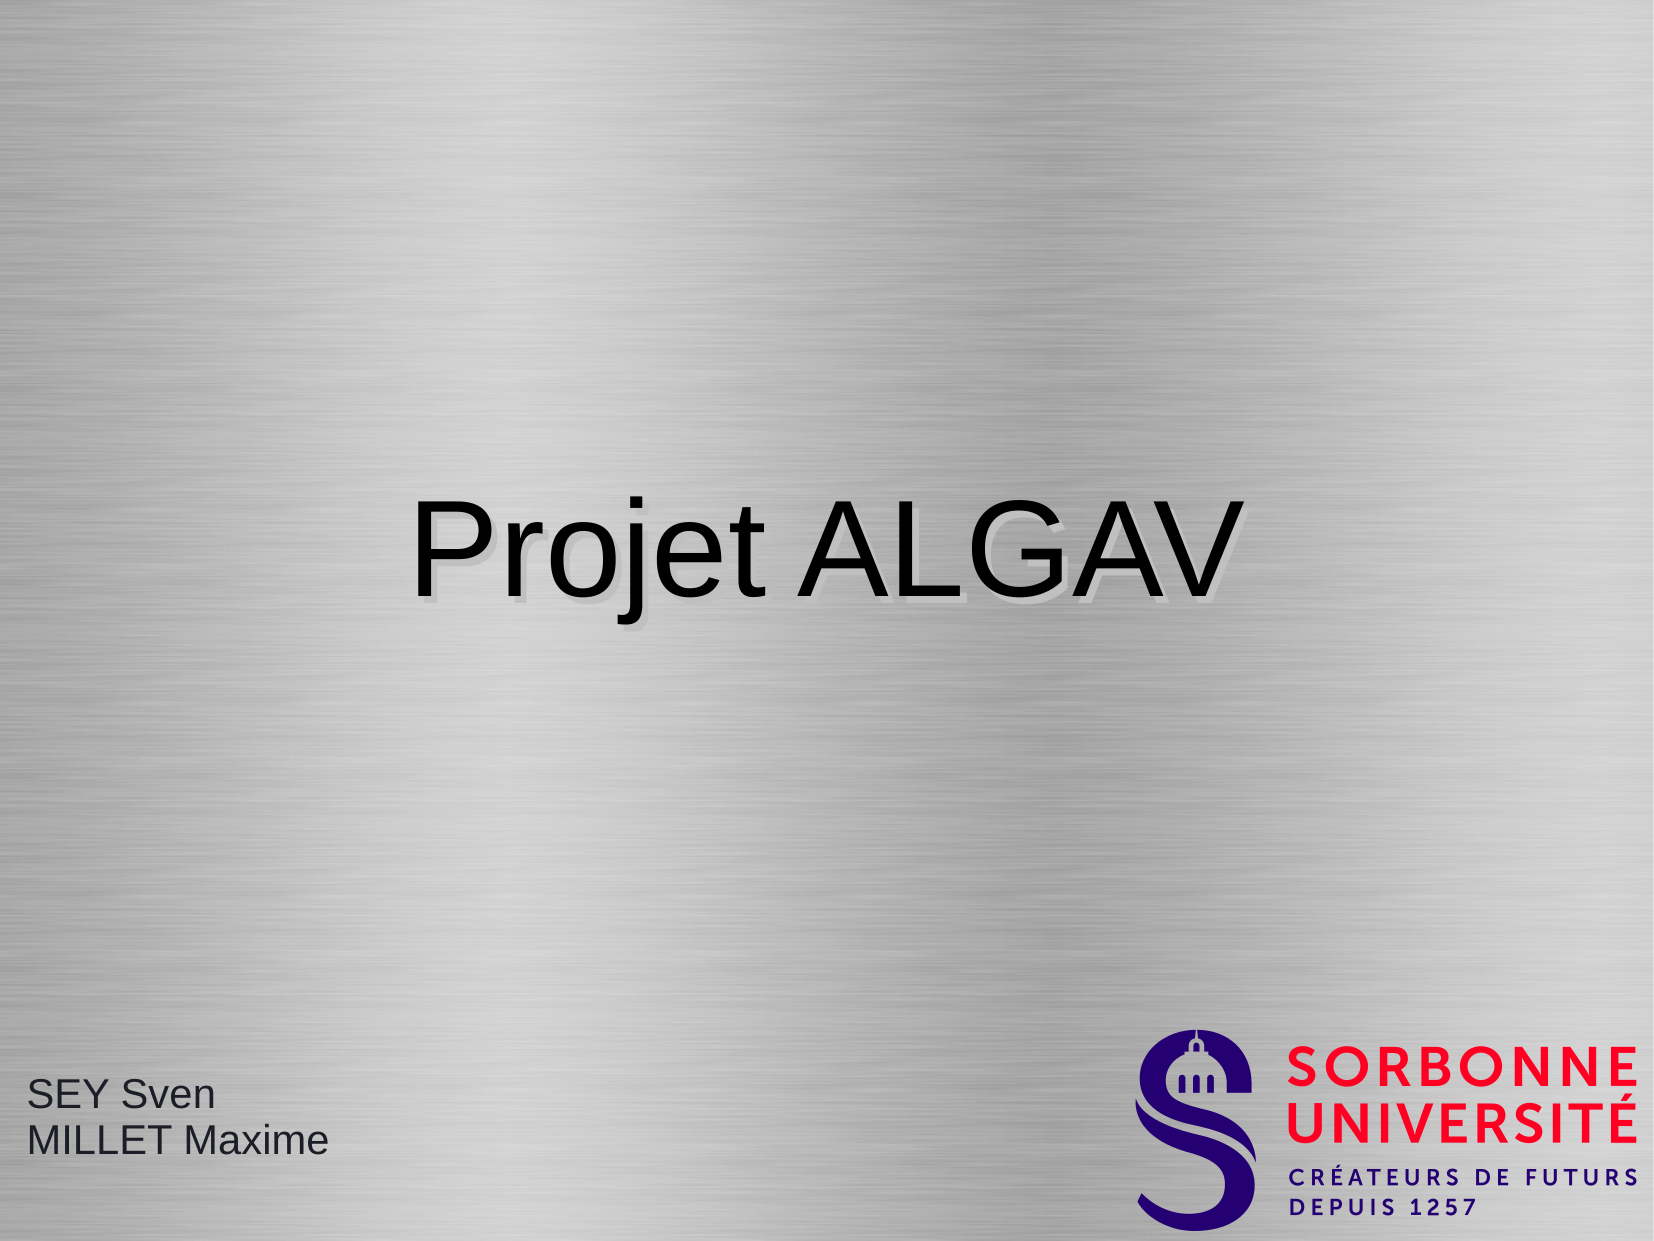

# Projet ALGAV
SEY Sven
MILLET Maxime